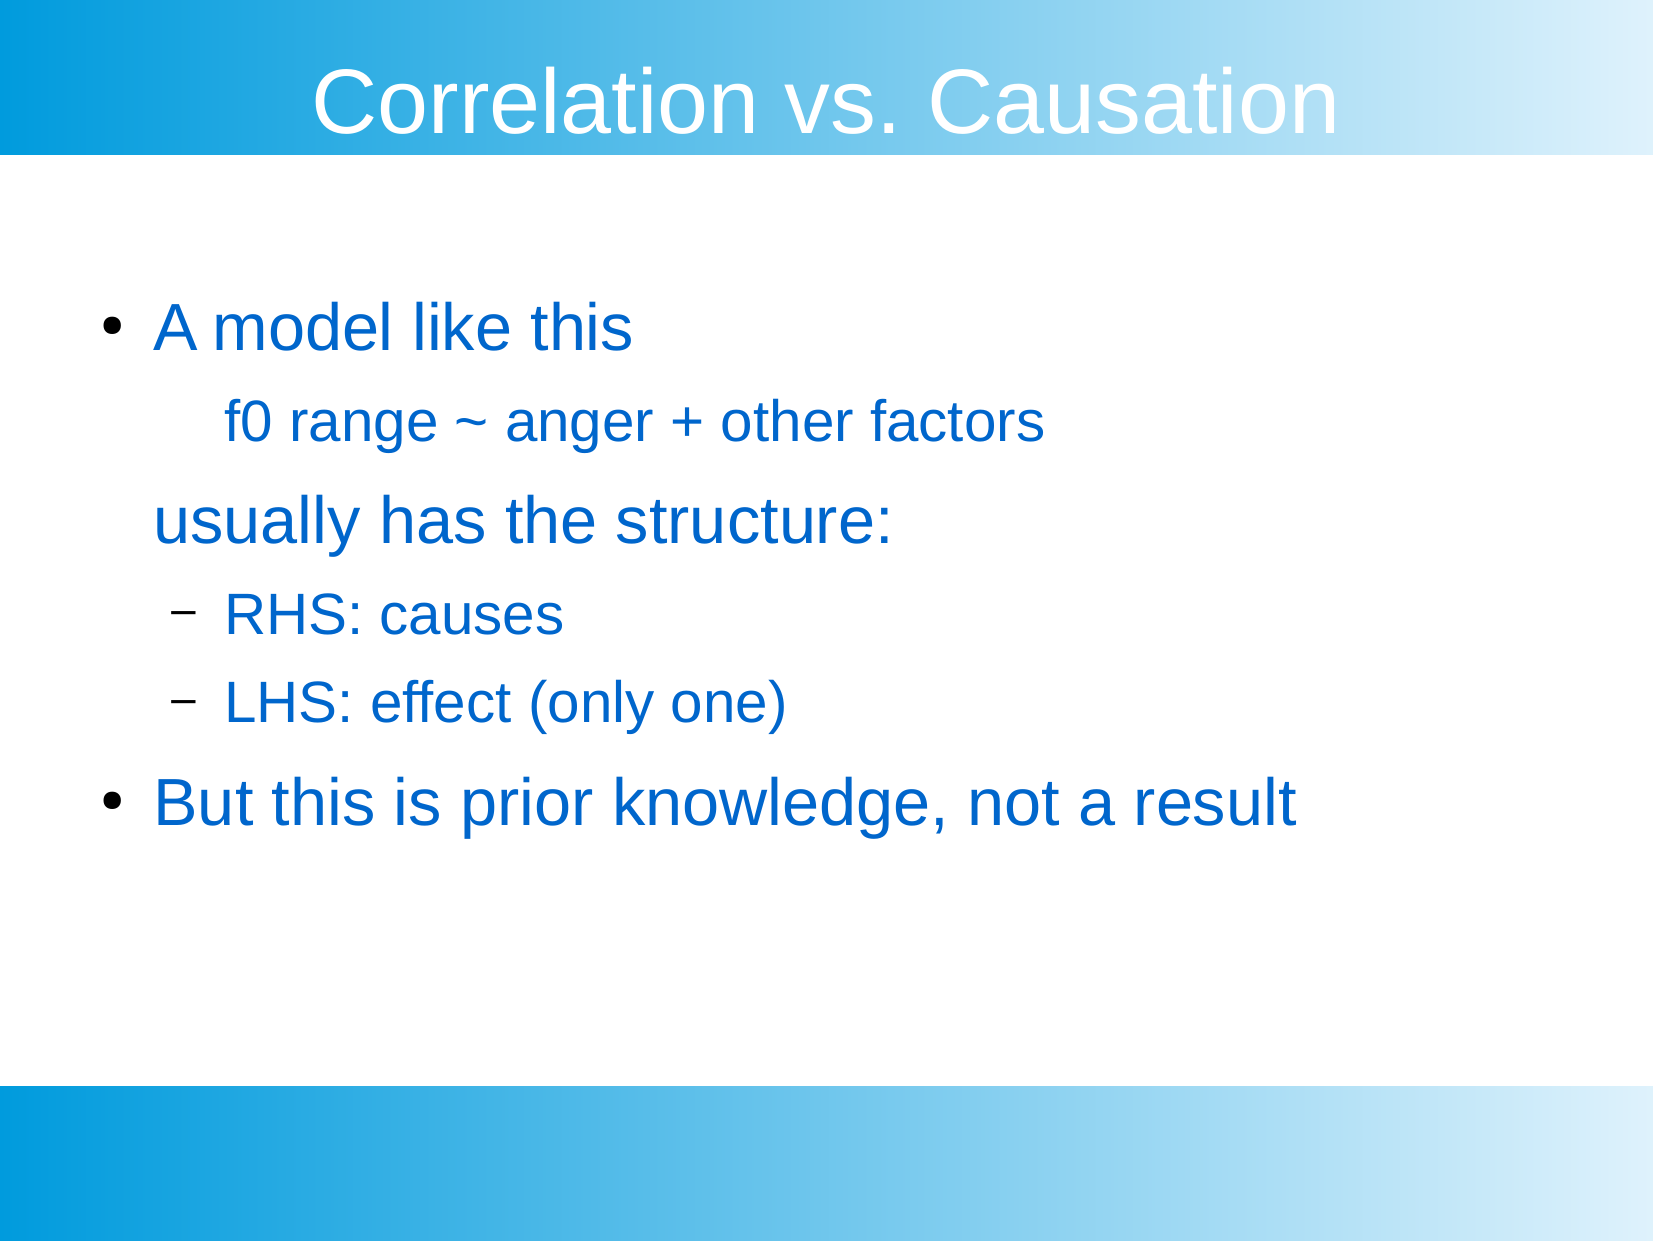

Correlation vs. Causation
# A model like this
f0 range ~ anger + other factors
usually has the structure:
RHS: causes
LHS: effect (only one)
But this is prior knowledge, not a result